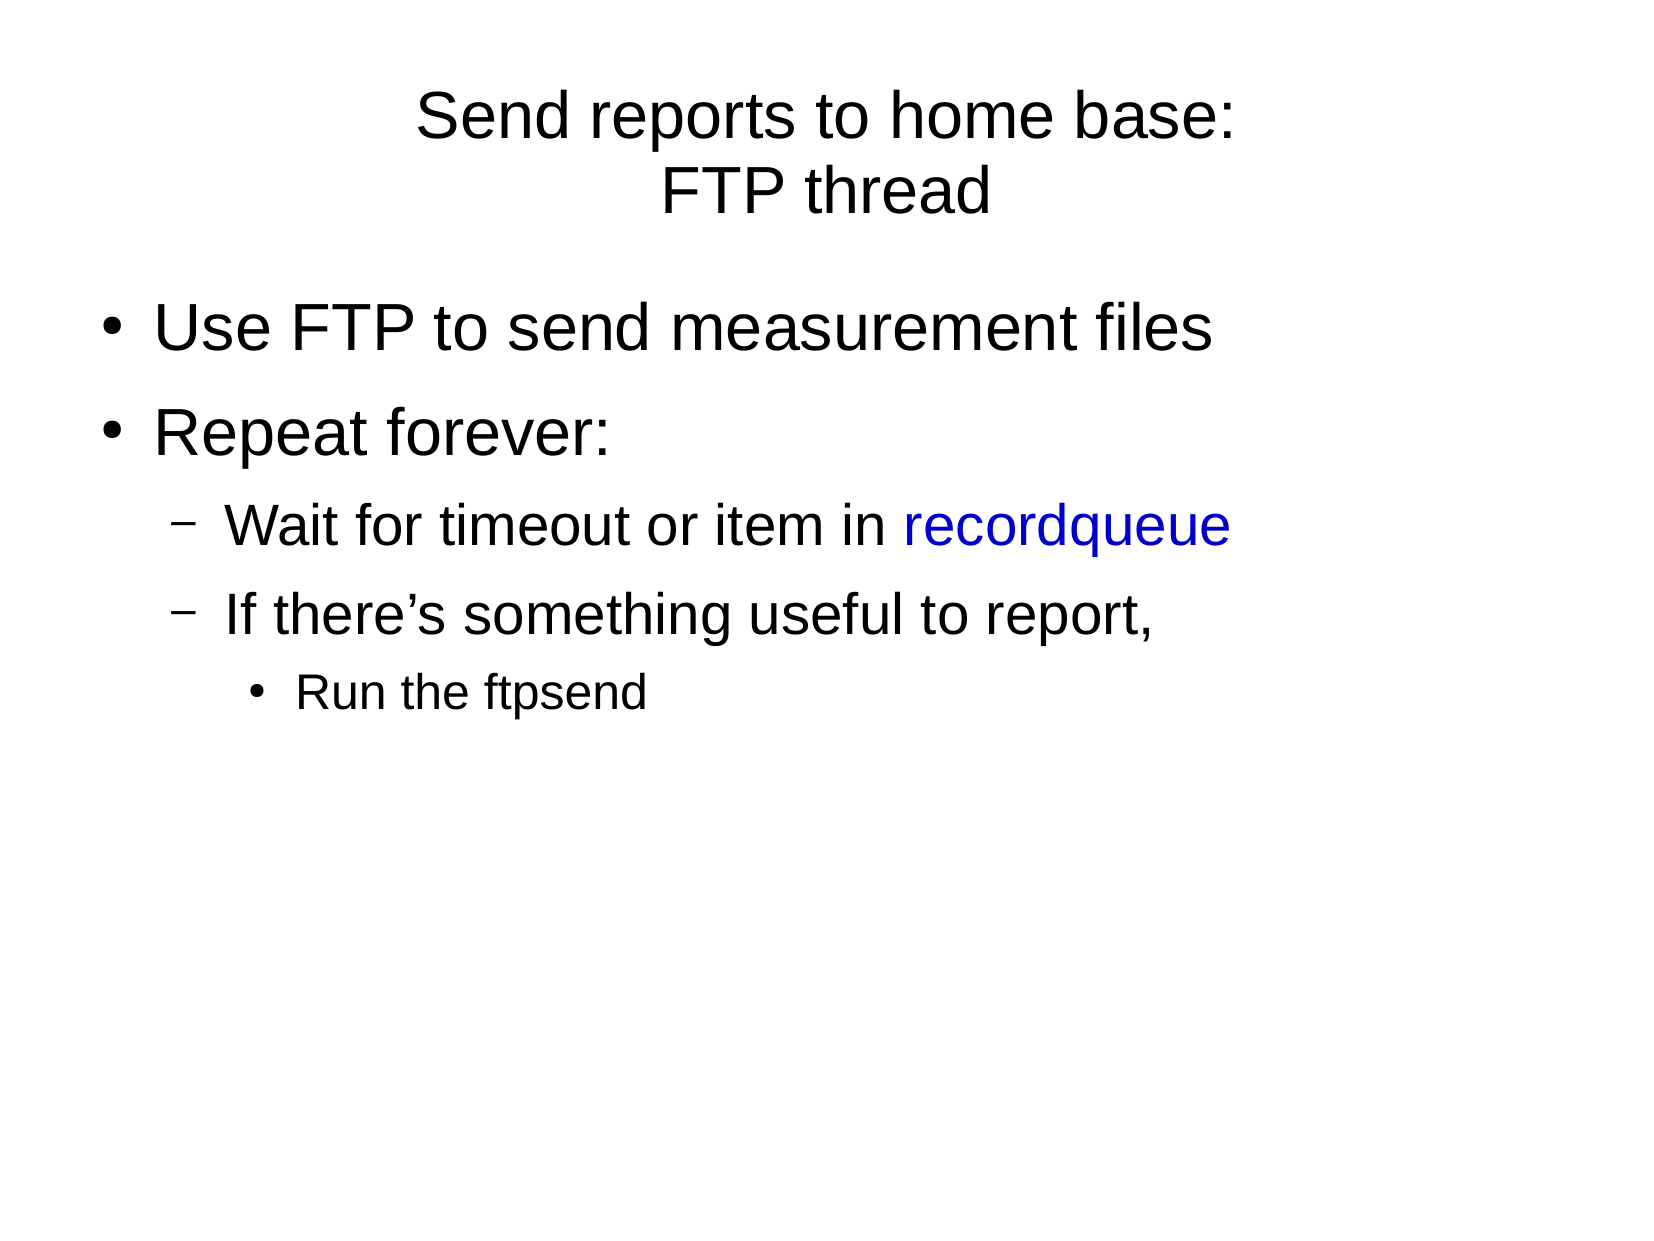

# Send reports to home base: FTP thread
Use FTP to send measurement files
Repeat forever:
Wait for timeout or item in recordqueue
If there’s something useful to report,
Run the ftpsend